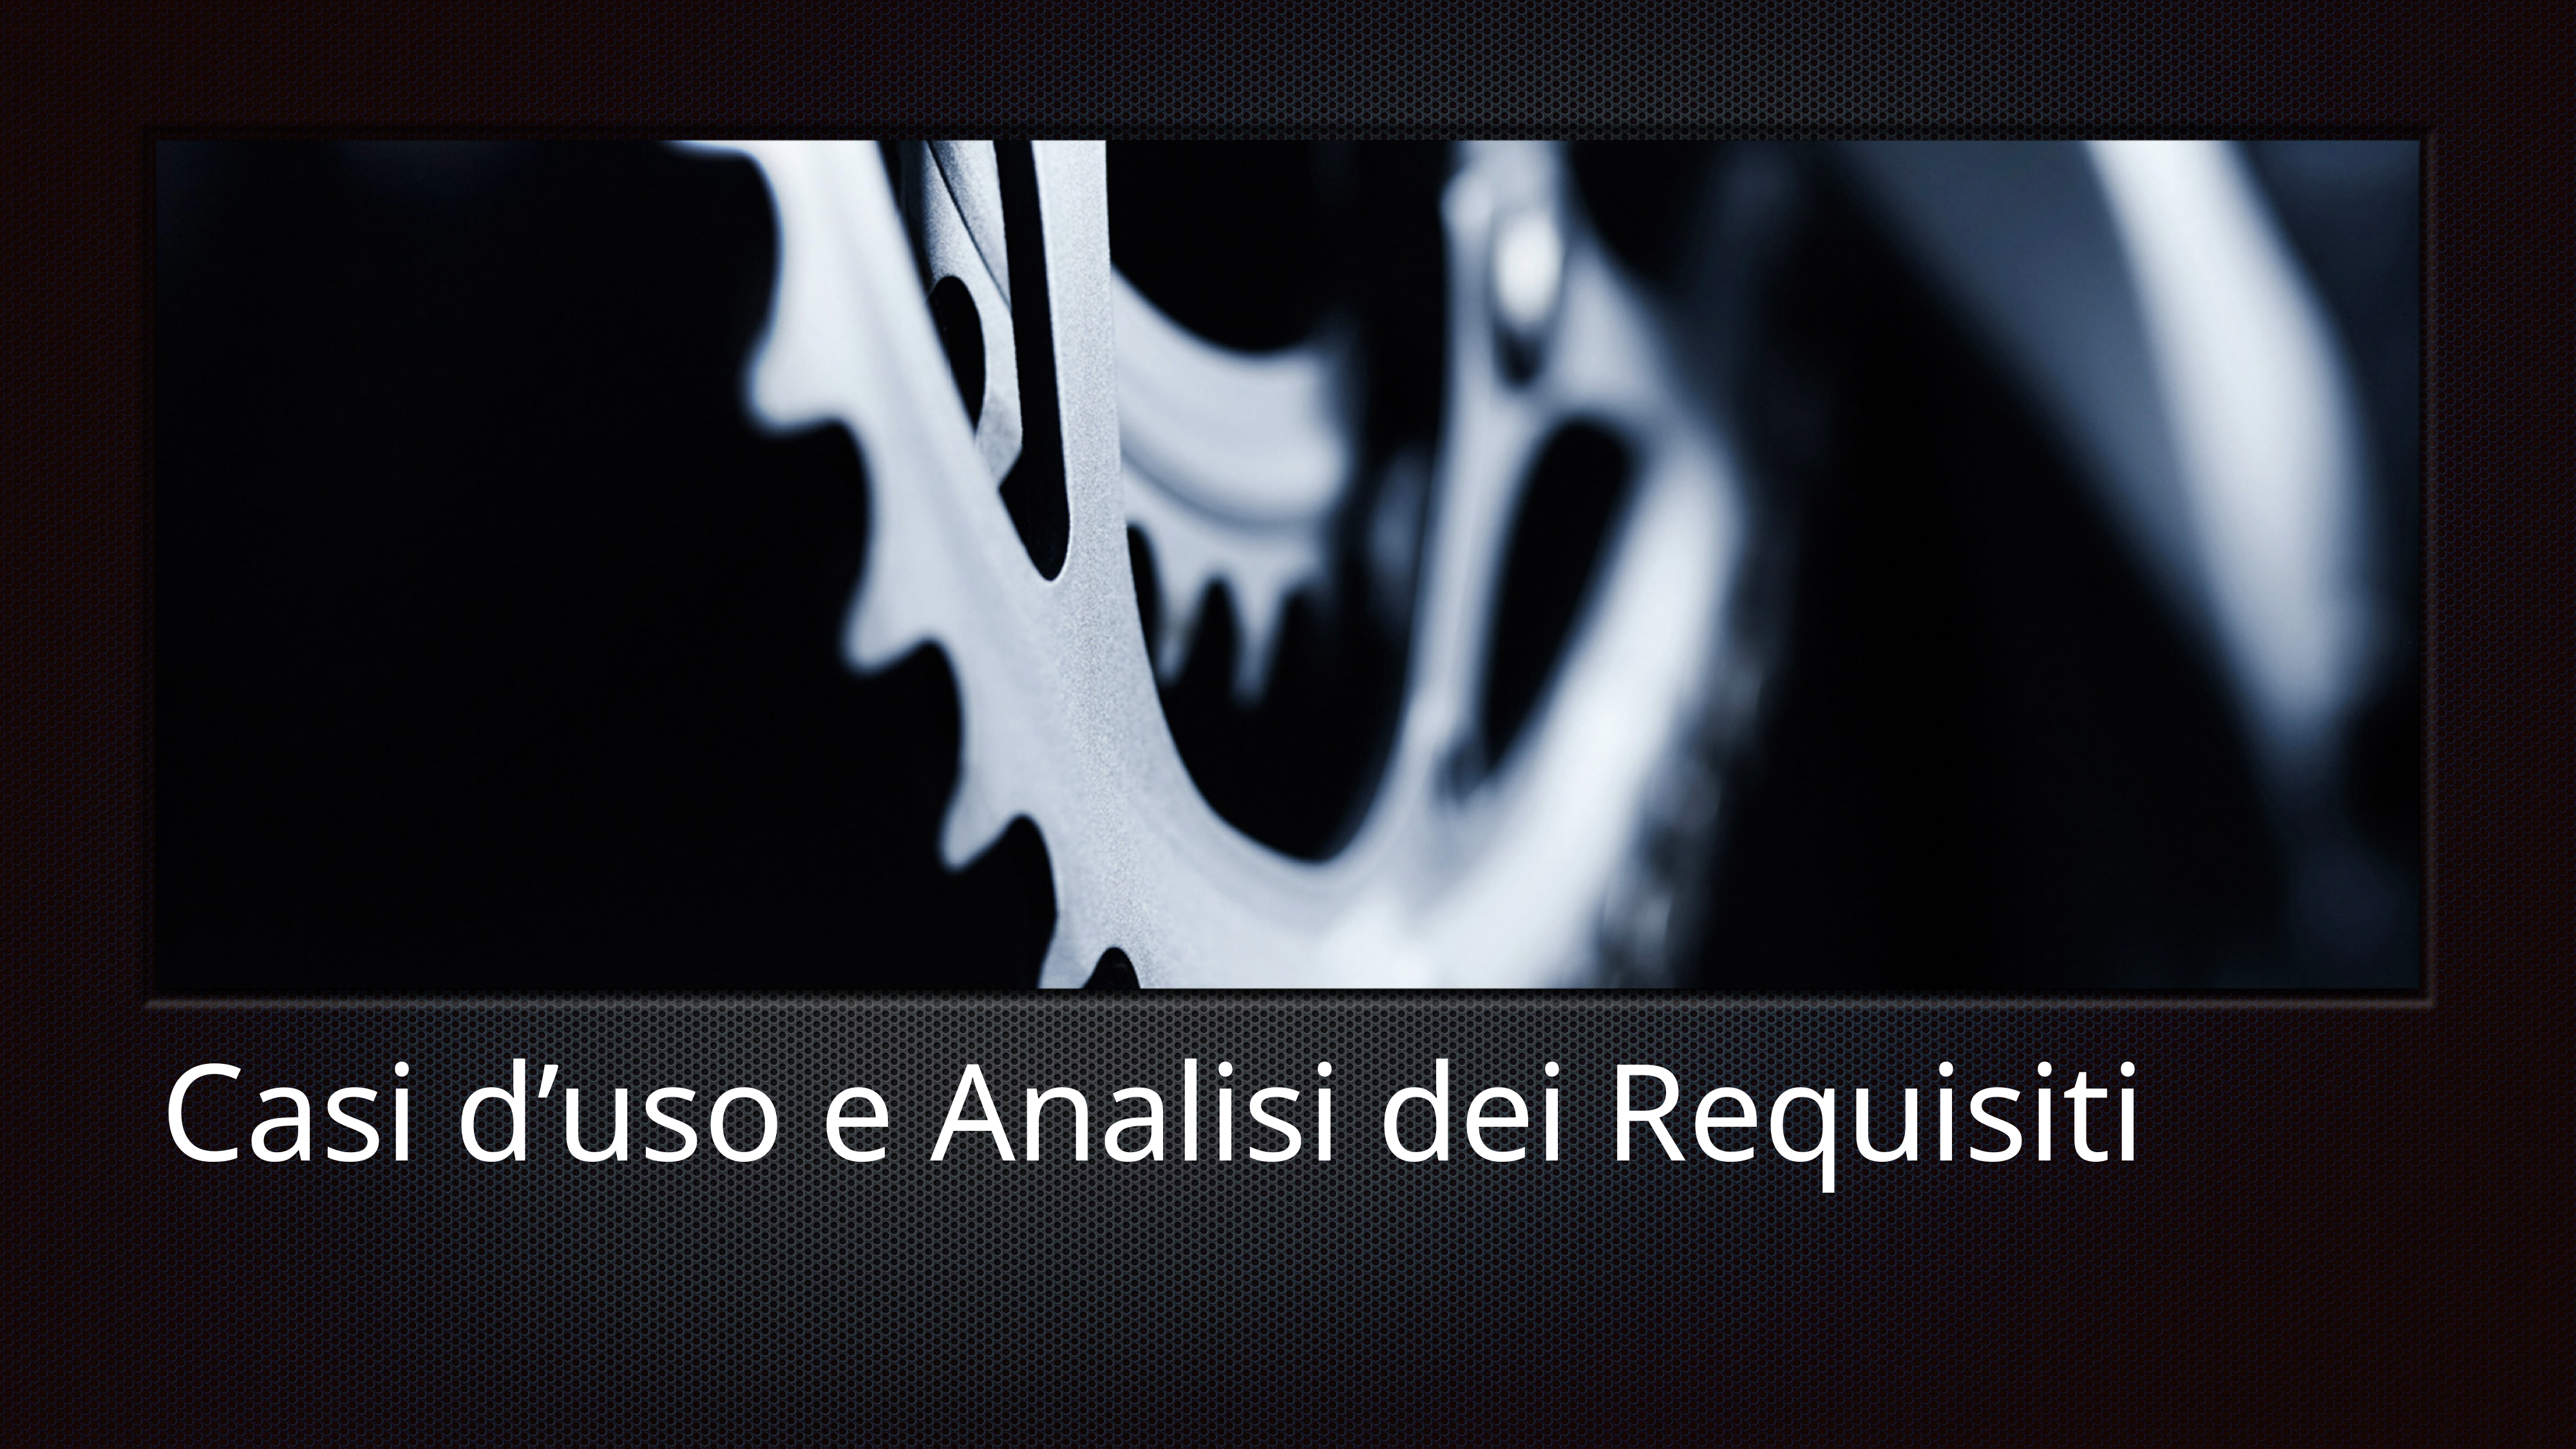

# Casi d’uso e Analisi dei Requisiti